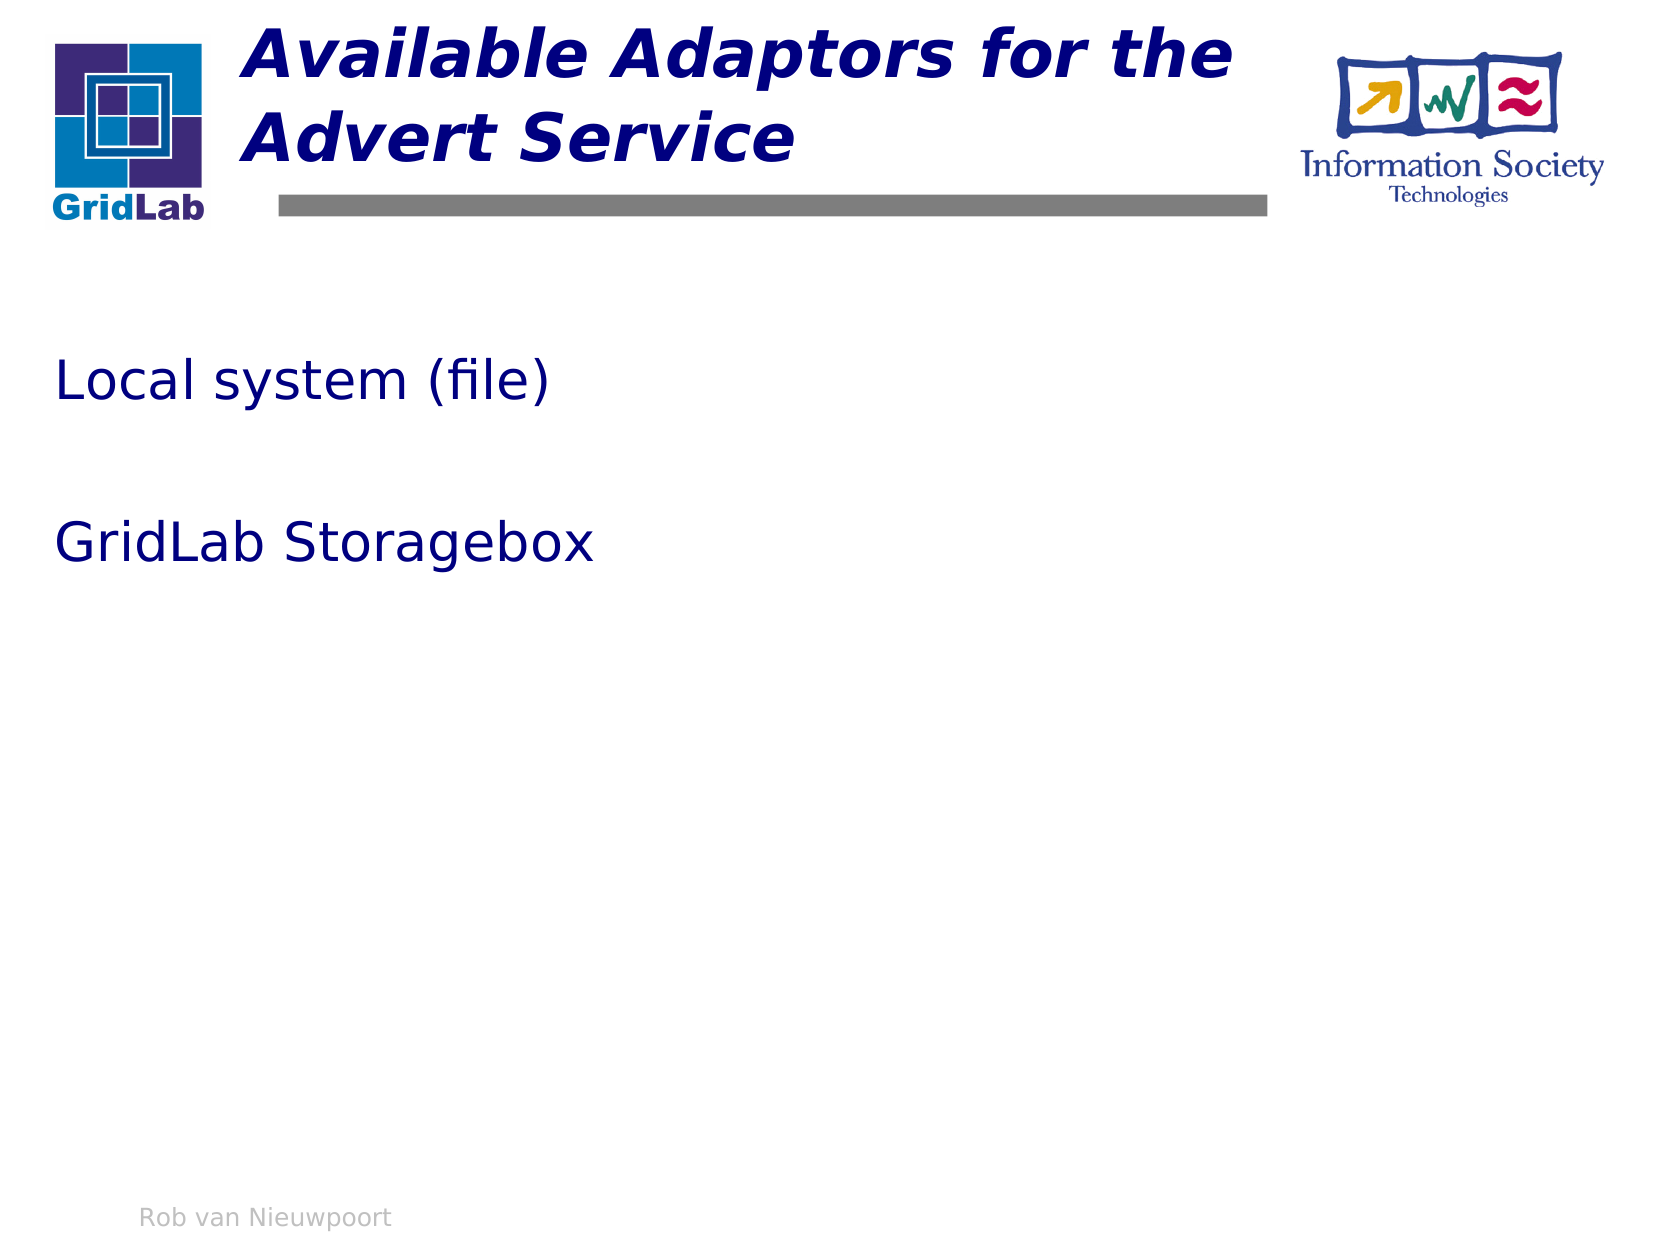

# Available Adaptors for the Advert Service
Local system (file)
GridLab Storagebox